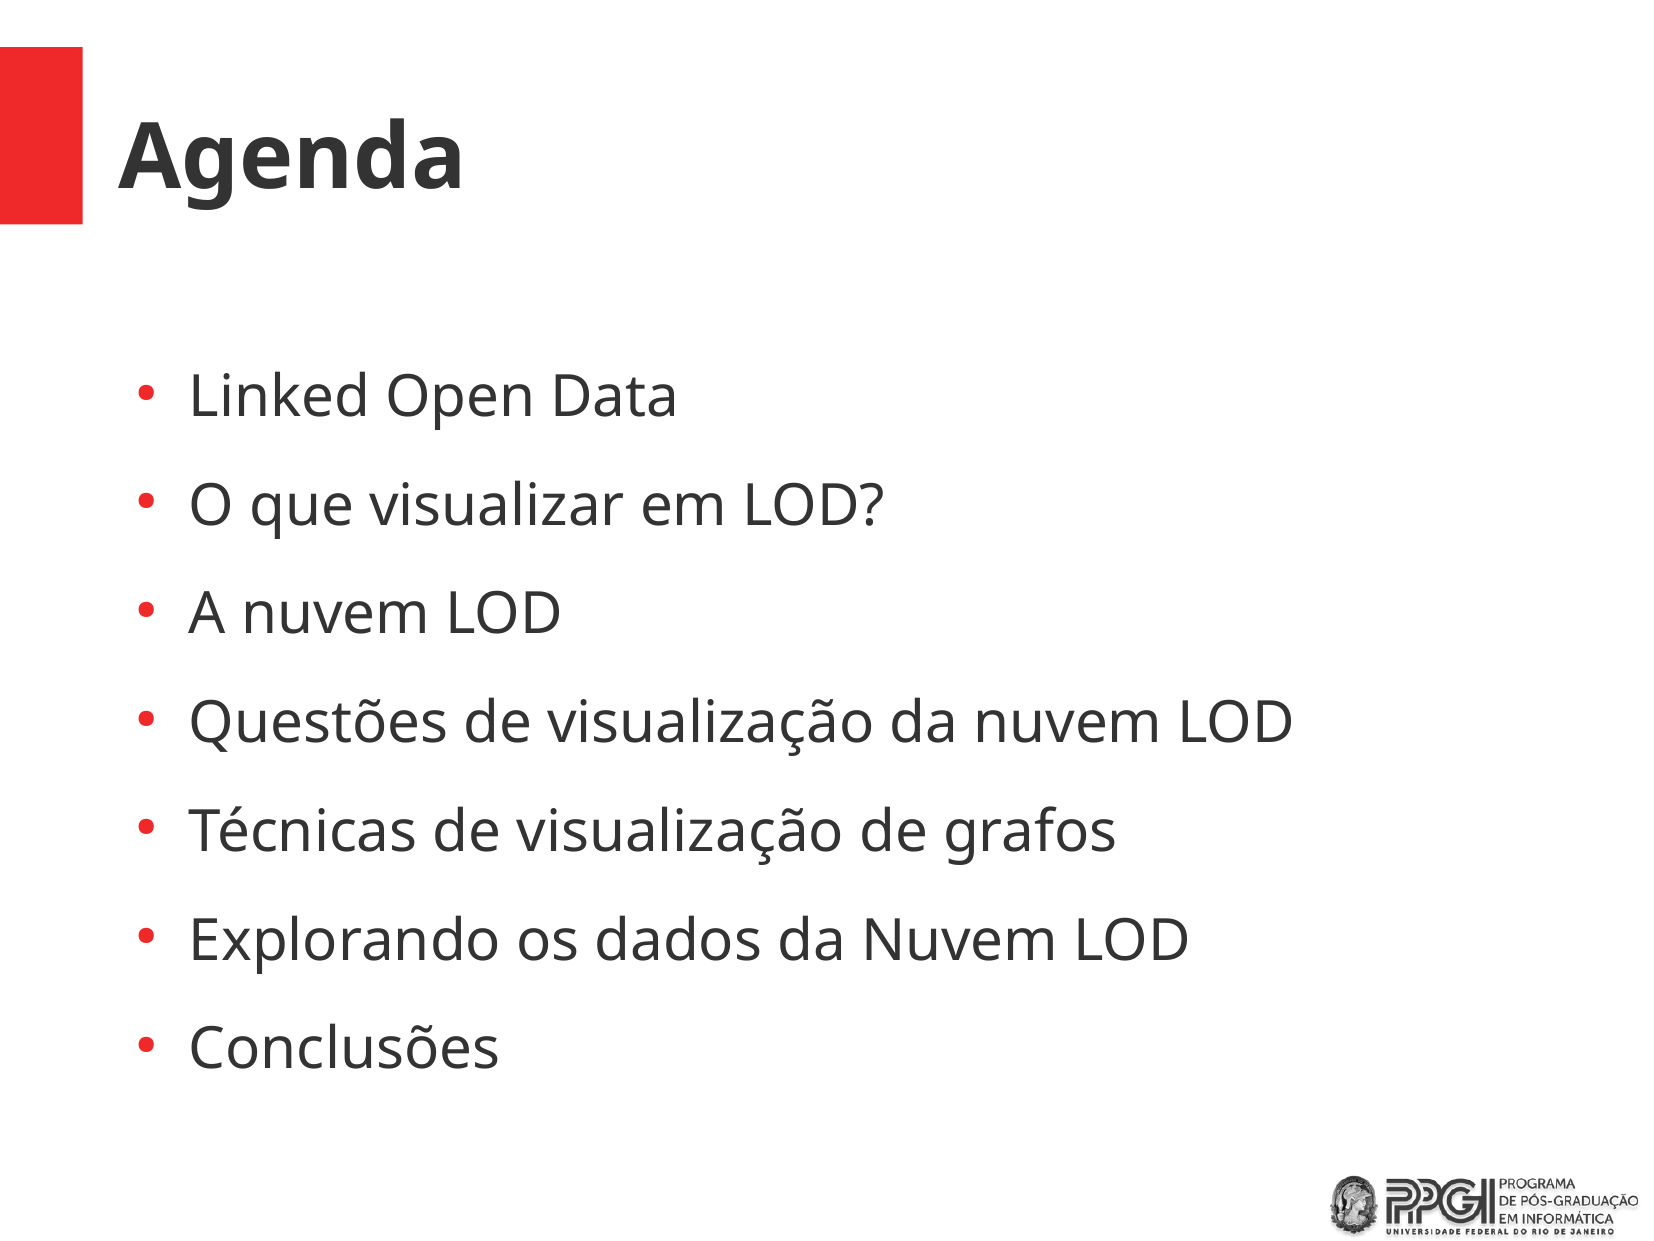

# Agenda
Linked Open Data
O que visualizar em LOD?
A nuvem LOD
Questões de visualização da nuvem LOD
Técnicas de visualização de grafos
Explorando os dados da Nuvem LOD
Conclusões